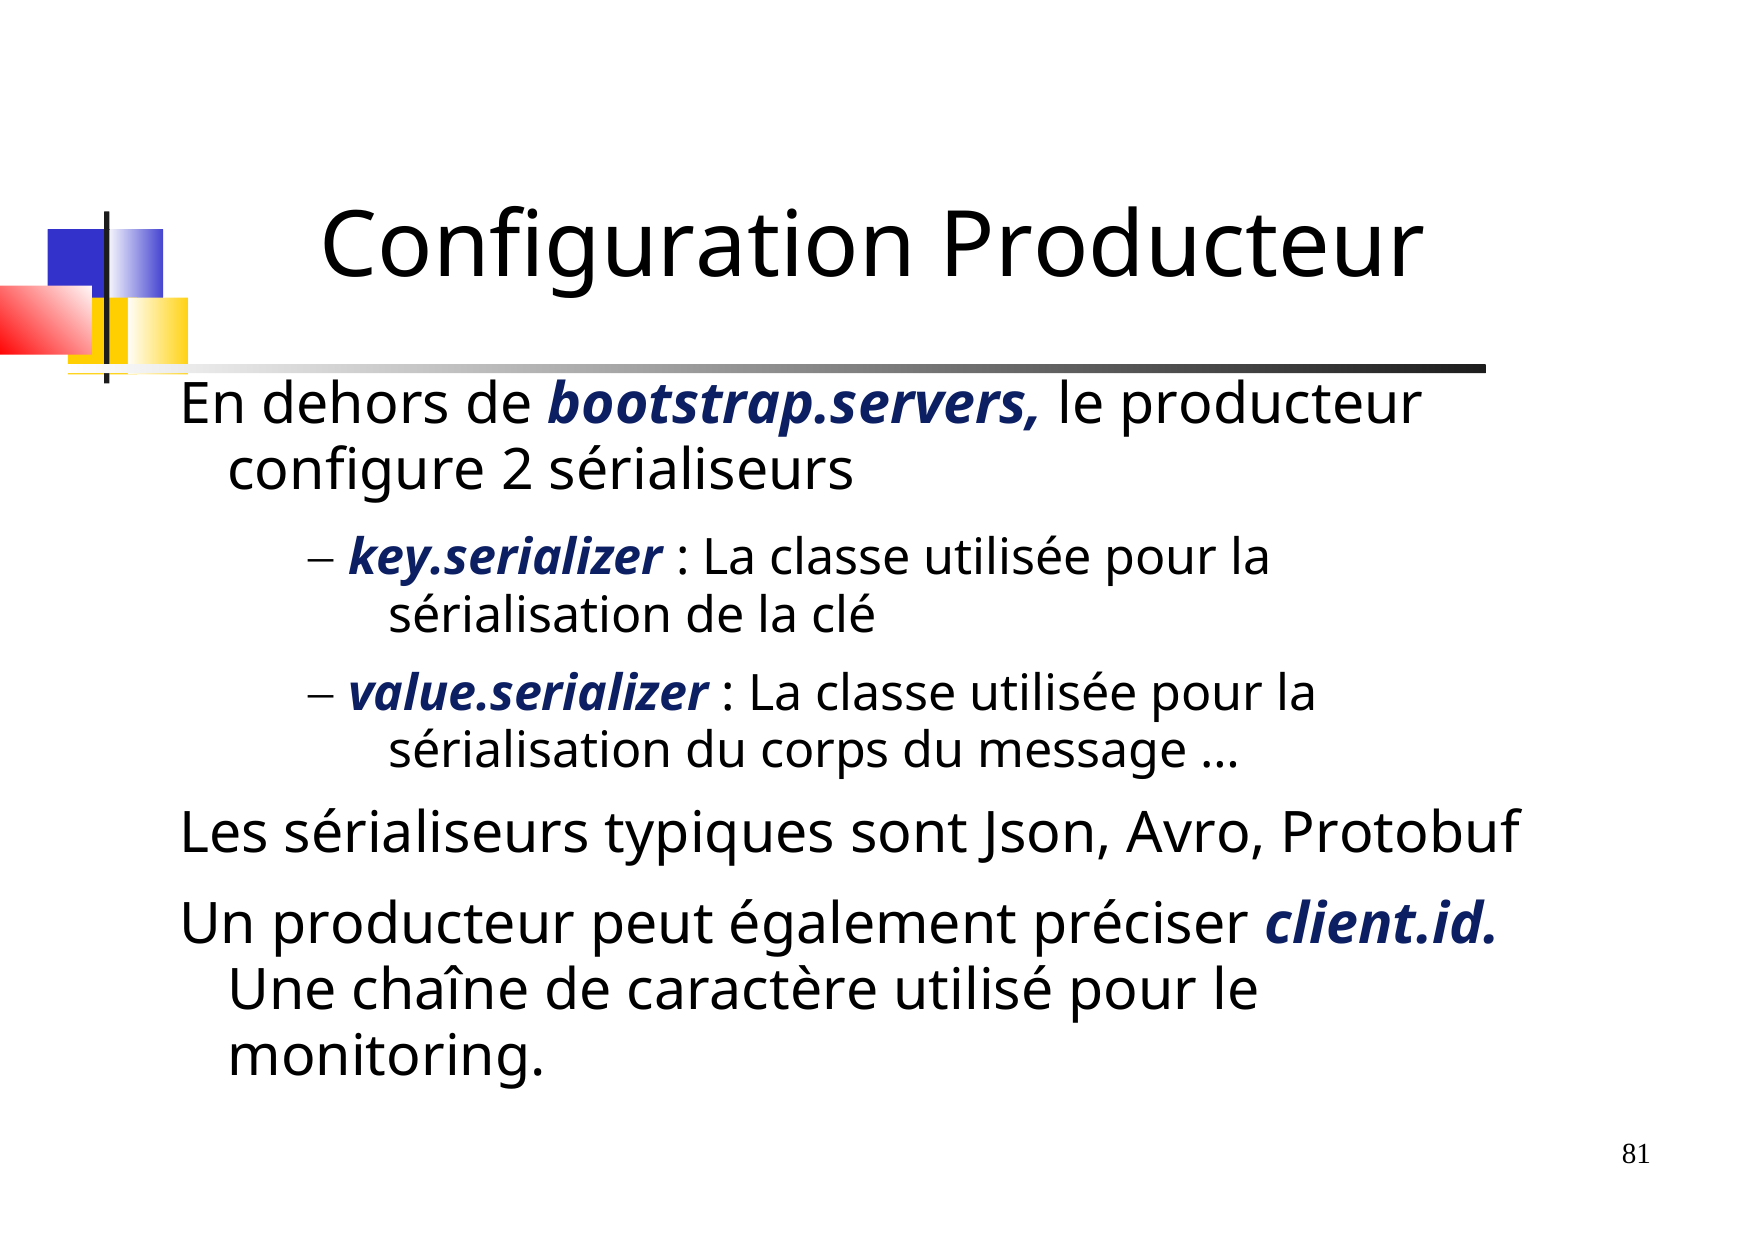

# Configuration Producteur
En dehors de bootstrap.servers, le producteur configure 2 sérialiseurs
key.serializer : La classe utilisée pour la sérialisation de la clé
value.serializer : La classe utilisée pour la sérialisation du corps du message …
Les sérialiseurs typiques sont Json, Avro, Protobuf
Un producteur peut également préciser client.id. Une chaîne de caractère utilisé pour le monitoring.